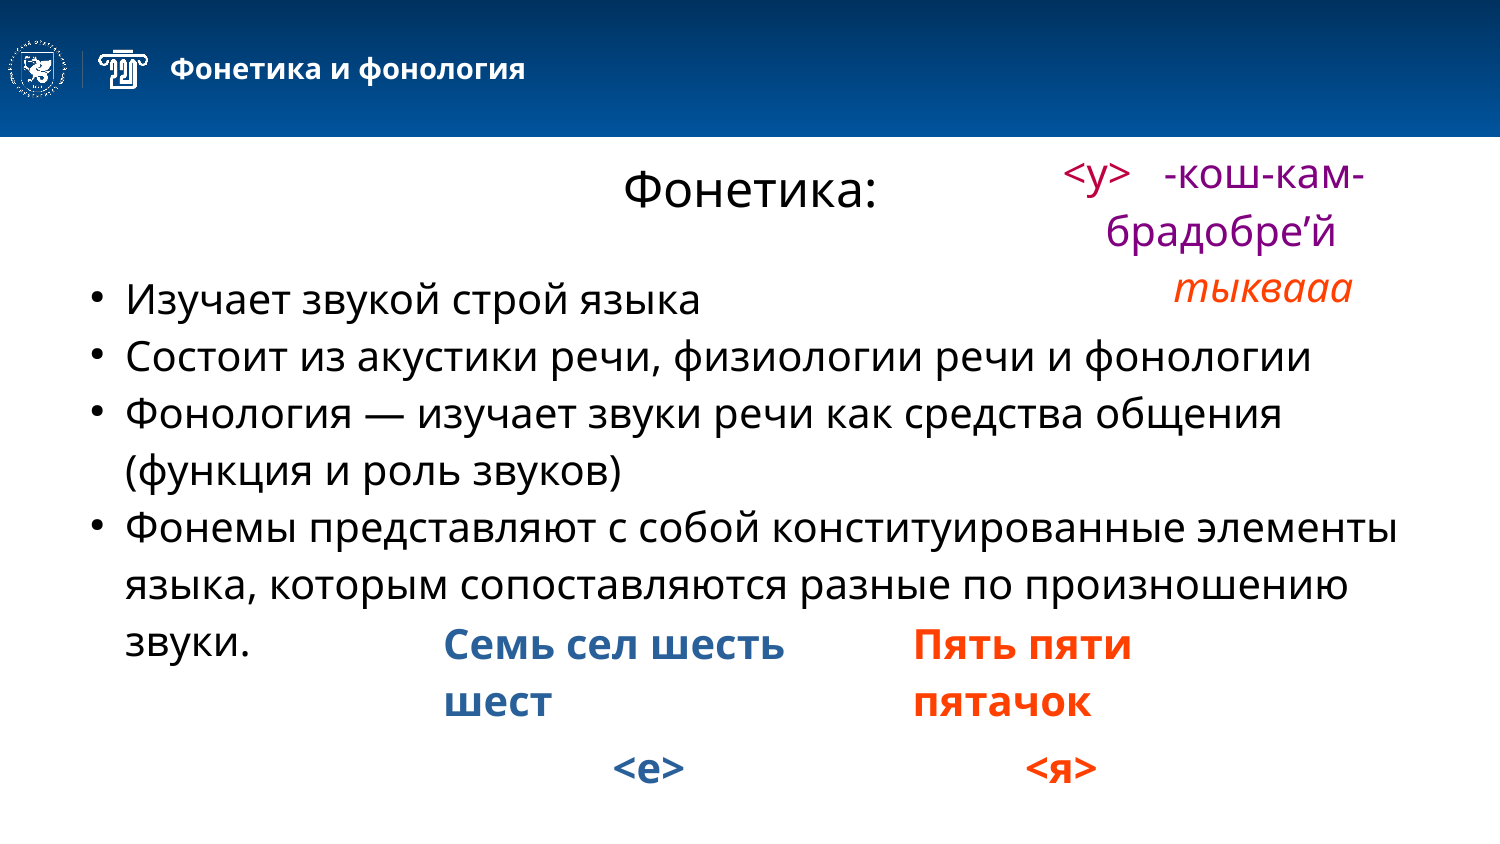

Фонетика и фонология
<у> -кош-кам-
 брадобре’й
 тыквааа
Фонетика:
Изучает звукой строй языка
Состоит из акустики речи, физиологии речи и фонологии
Фонология — изучает звуки речи как средства общения (функция и роль звуков)
Фонемы представляют с собой конституированные элементы языка, которым сопоставляются разные по произношению звуки.
Семь сел шесть шест
Пять пяти пятачок
<e>
<я>